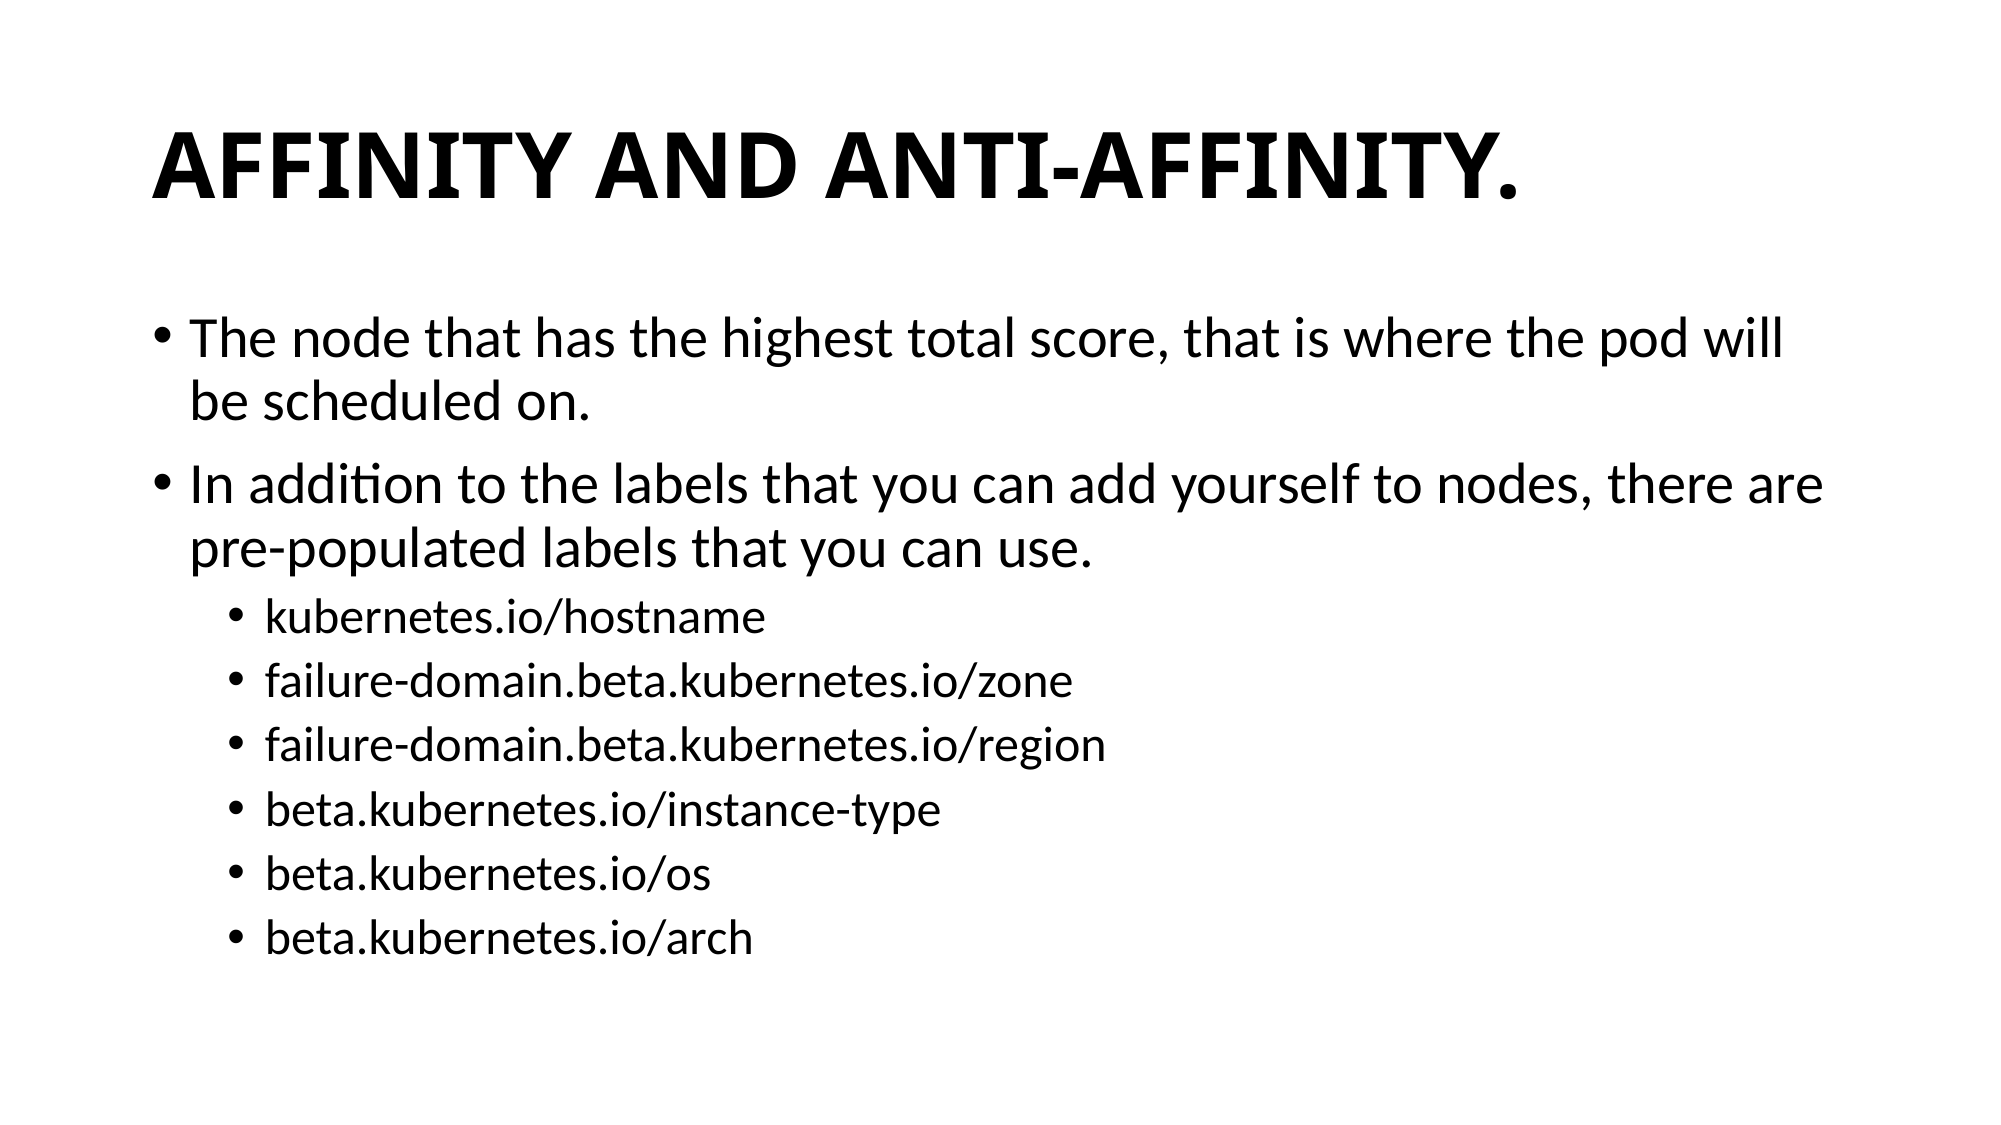

# AFFINITY AND ANTI-AFFINITY.
The node that has the highest total score, that is where the pod will be scheduled on.
In addition to the labels that you can add yourself to nodes, there are pre-populated labels that you can use.
kubernetes.io/hostname
failure-domain.beta.kubernetes.io/zone
failure-domain.beta.kubernetes.io/region
beta.kubernetes.io/instance-type
beta.kubernetes.io/os
beta.kubernetes.io/arch